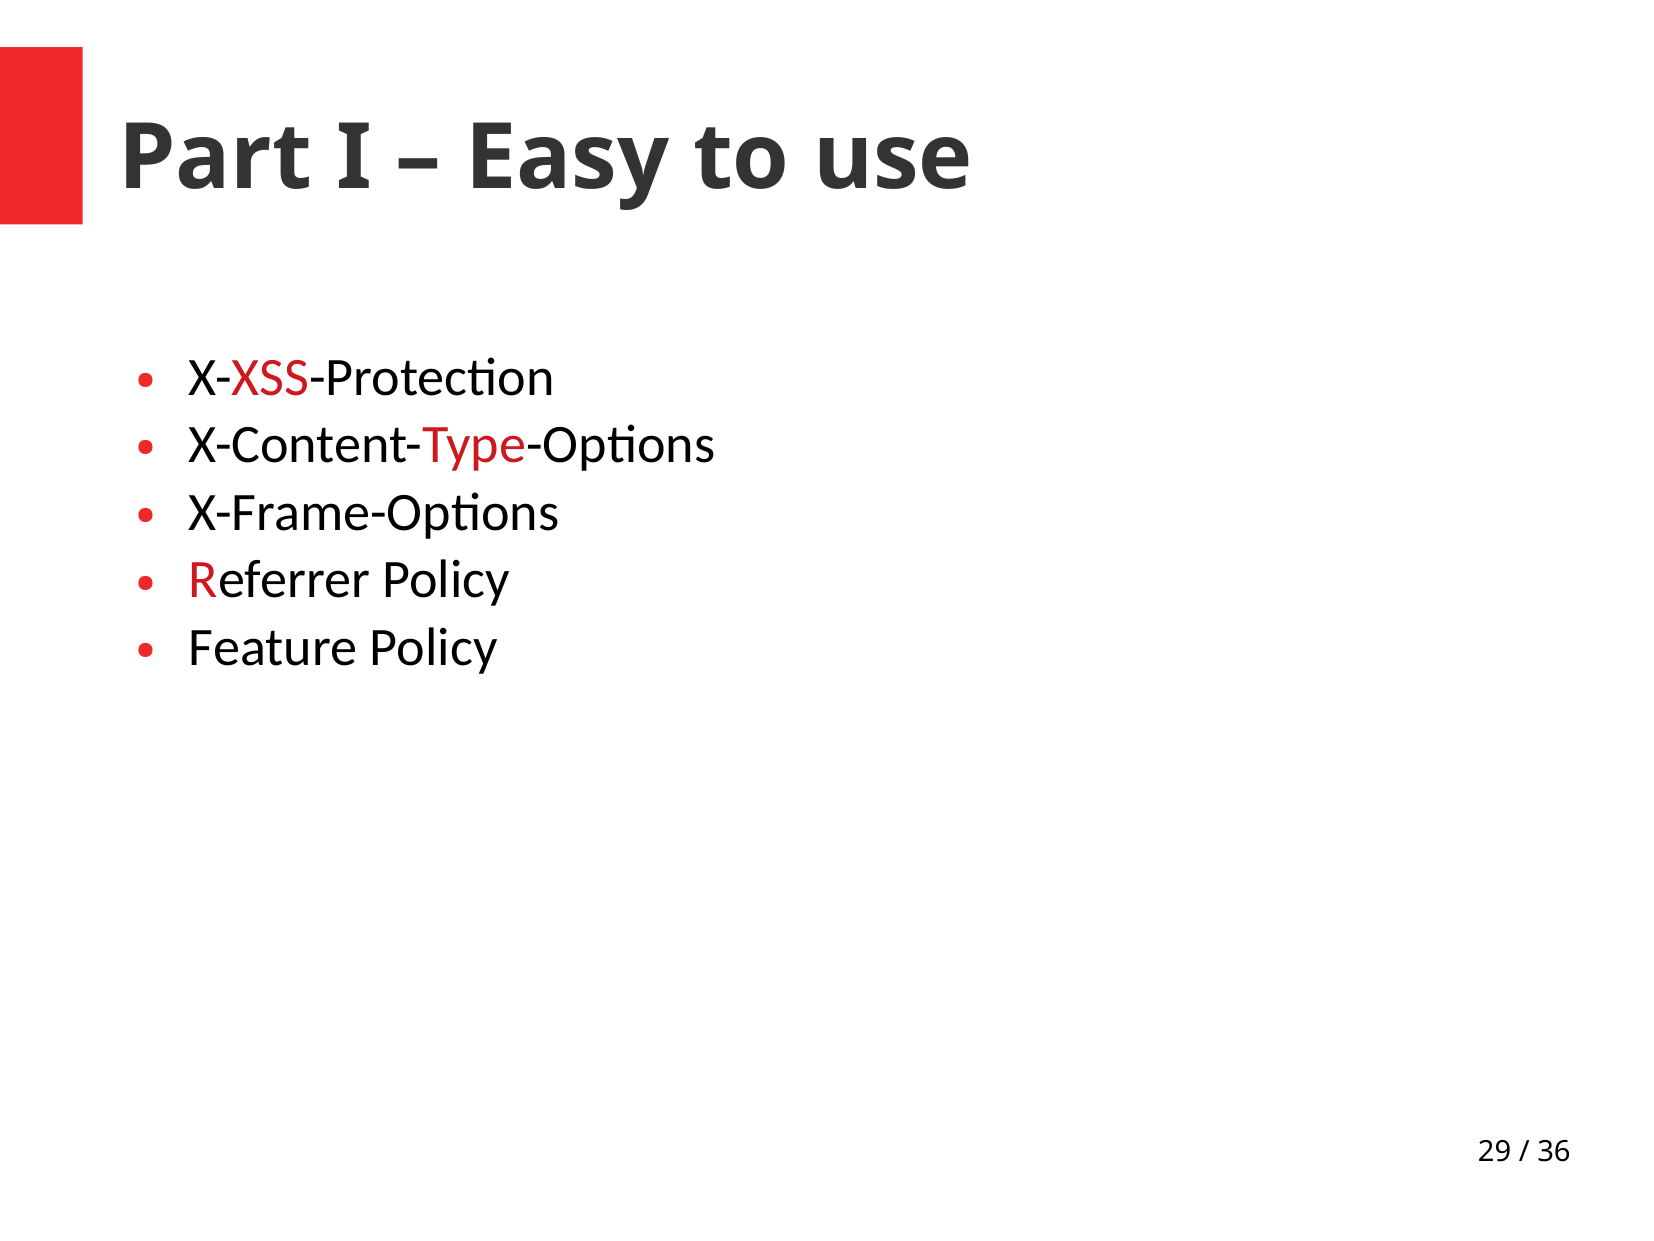

# Part I – Easy to use
X-XSS-Protection
X-Content-Type-Options
X-Frame-Options
Referrer Policy
Feature Policy
29